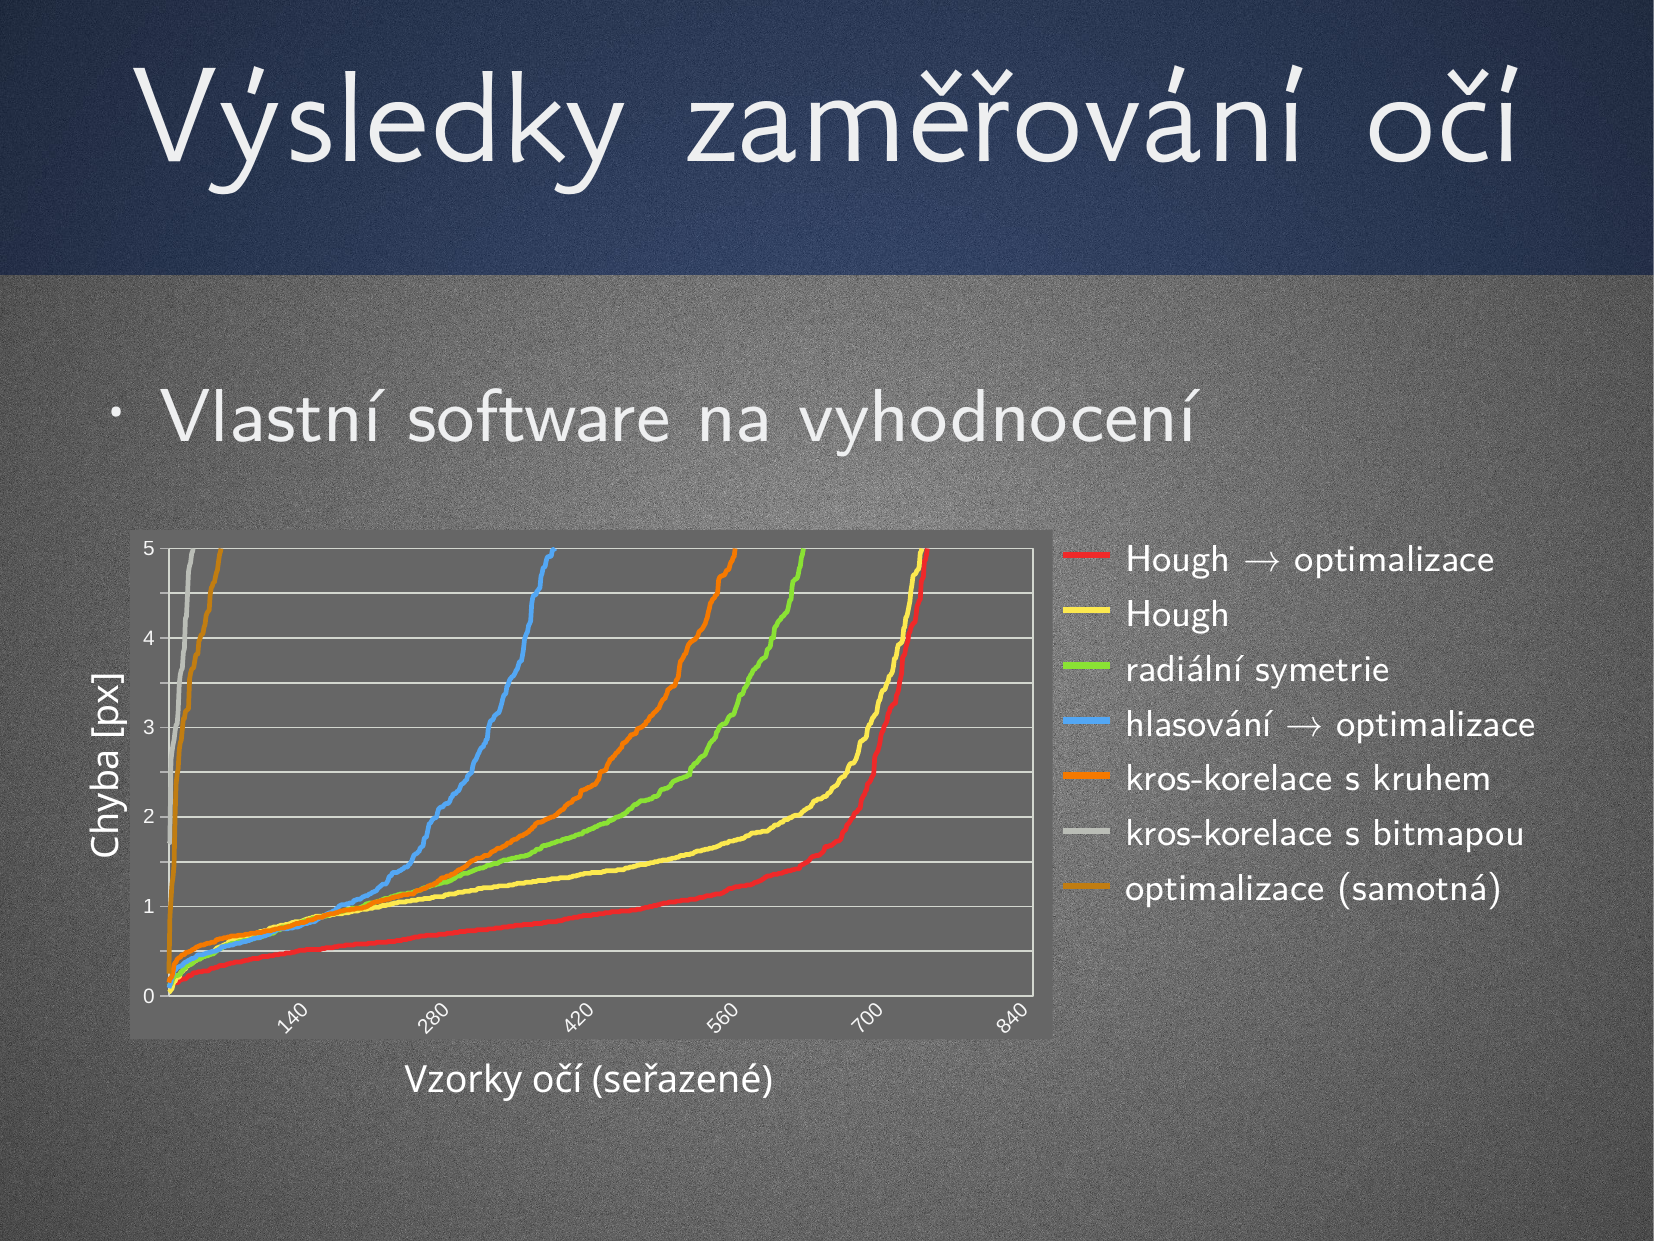

# Výsledky zaměřování očí
Vlastní software na vyhodnocení
Hough → optimalizace
Hough
radiální symetrie
hlasování → optimalizace
kros-korelace s kruhem
kros-korelace s bitmapou
optimalizace (samotná)
Chyba [px]
Vzorky očí (seřazené)